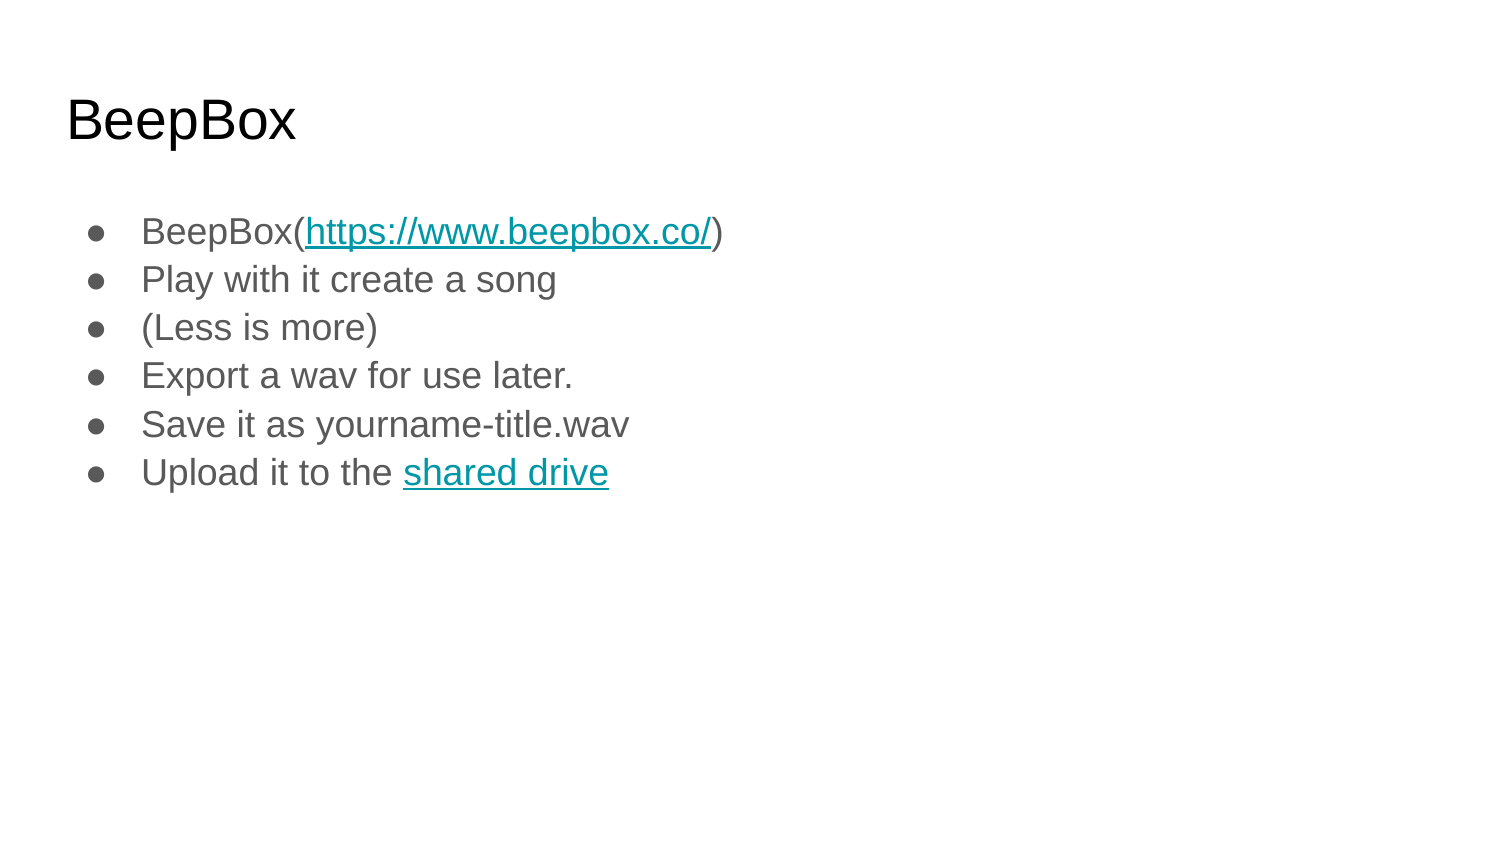

# BeepBox
BeepBox(https://www.beepbox.co/)
Play with it create a song
(Less is more)
Export a wav for use later.
Save it as yourname-title.wav
Upload it to the shared drive